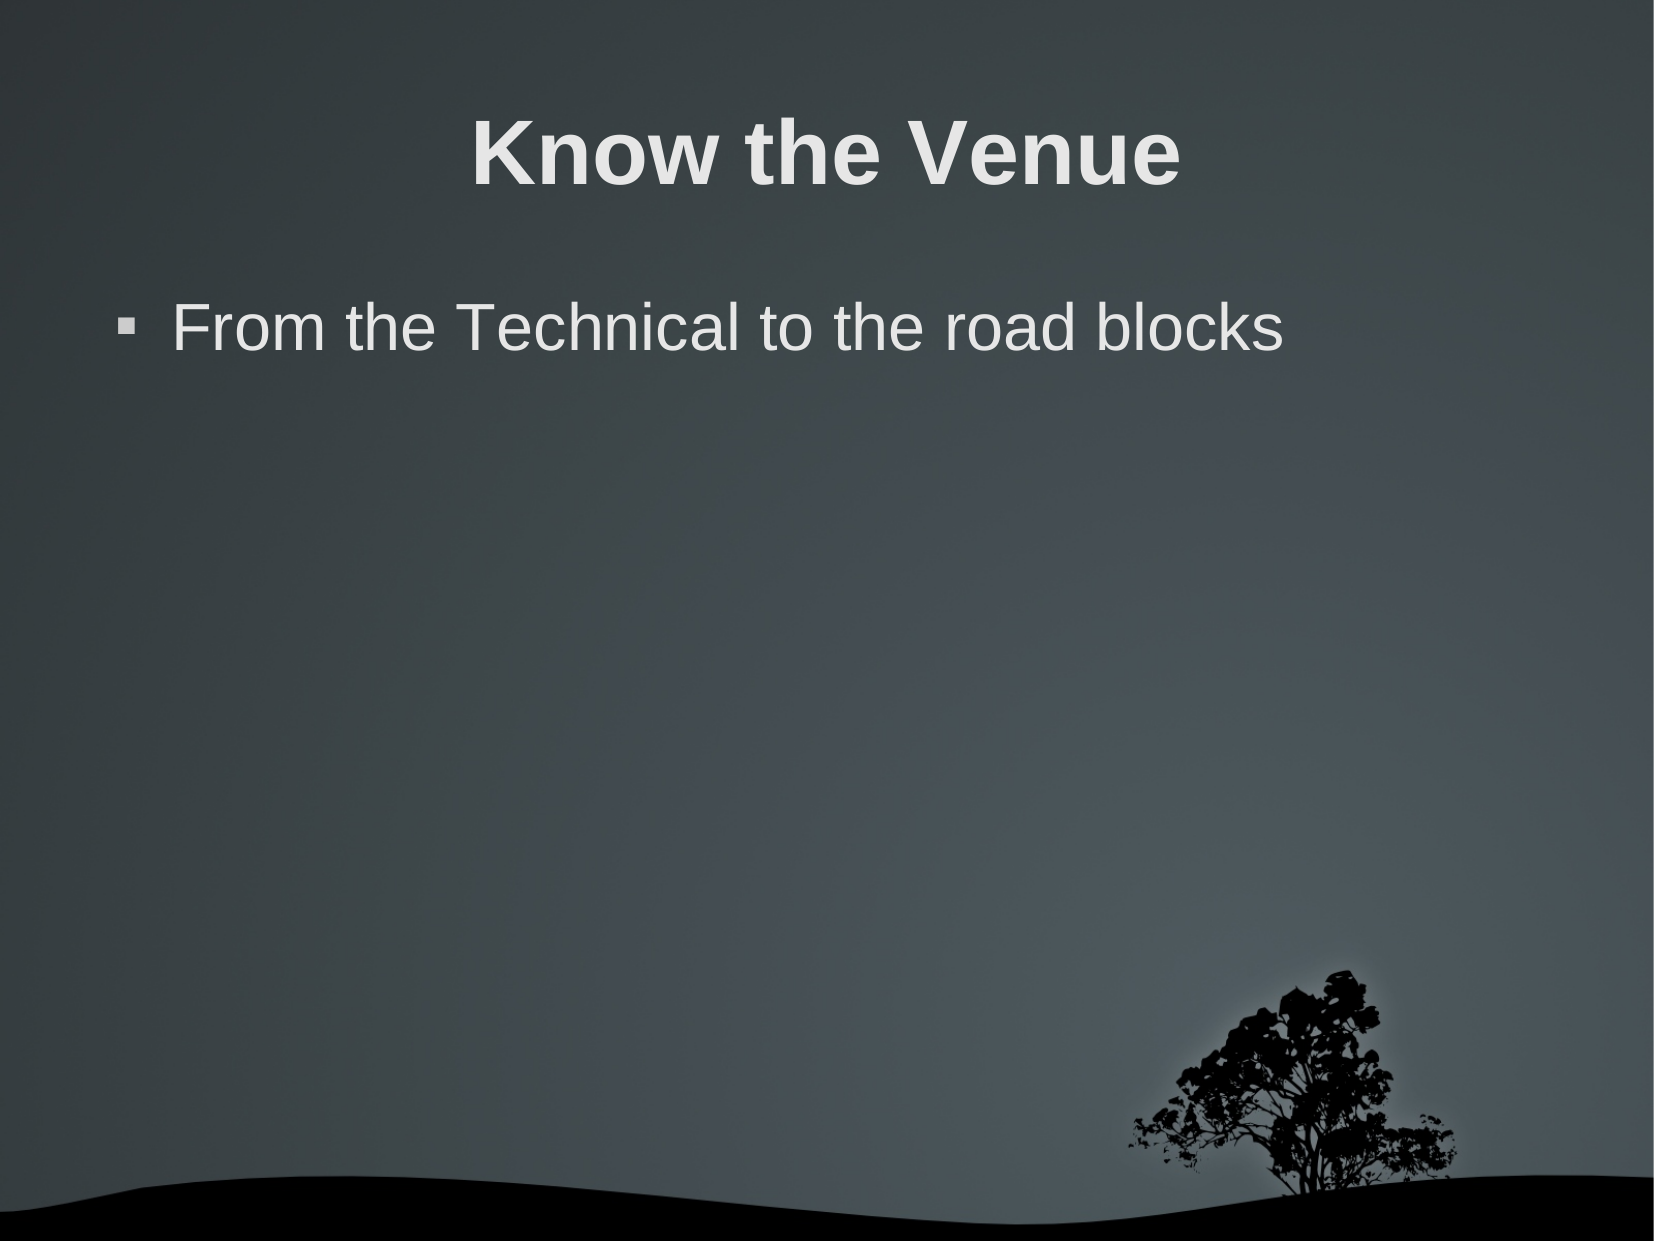

# Know the Venue
From the Technical to the road blocks